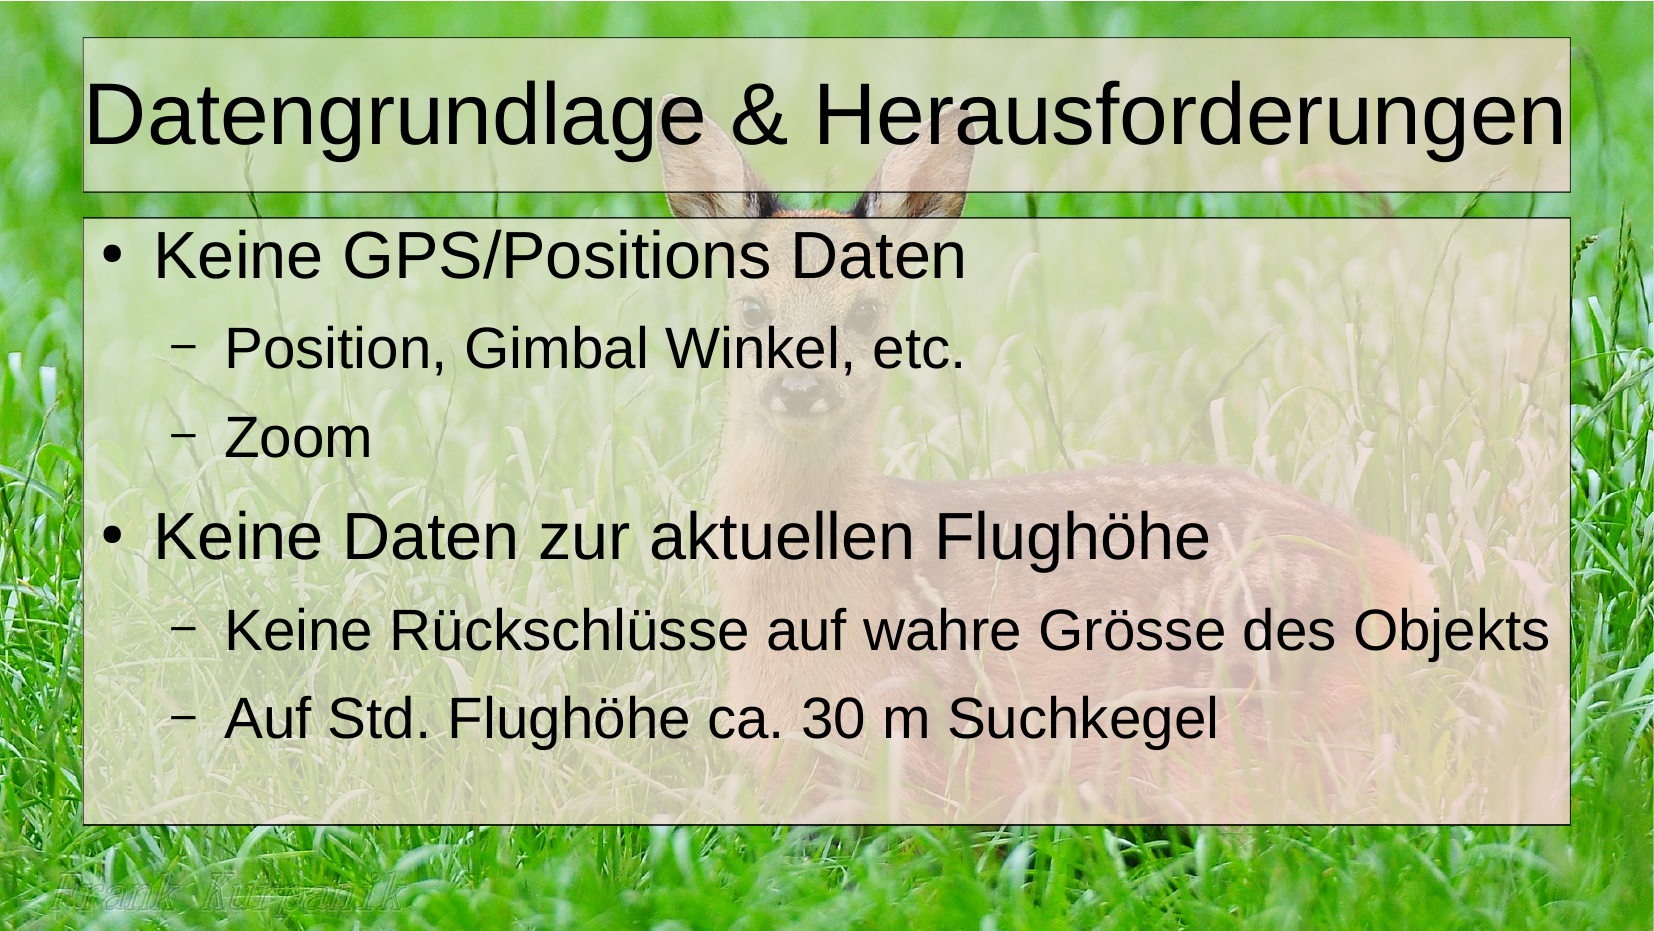

# Datengrundlage & Herausforderungen
Keine GPS/Positions Daten
Position, Gimbal Winkel, etc.
Zoom
Keine Daten zur aktuellen Flughöhe
Keine Rückschlüsse auf wahre Grösse des Objekts
Auf Std. Flughöhe ca. 30 m Suchkegel